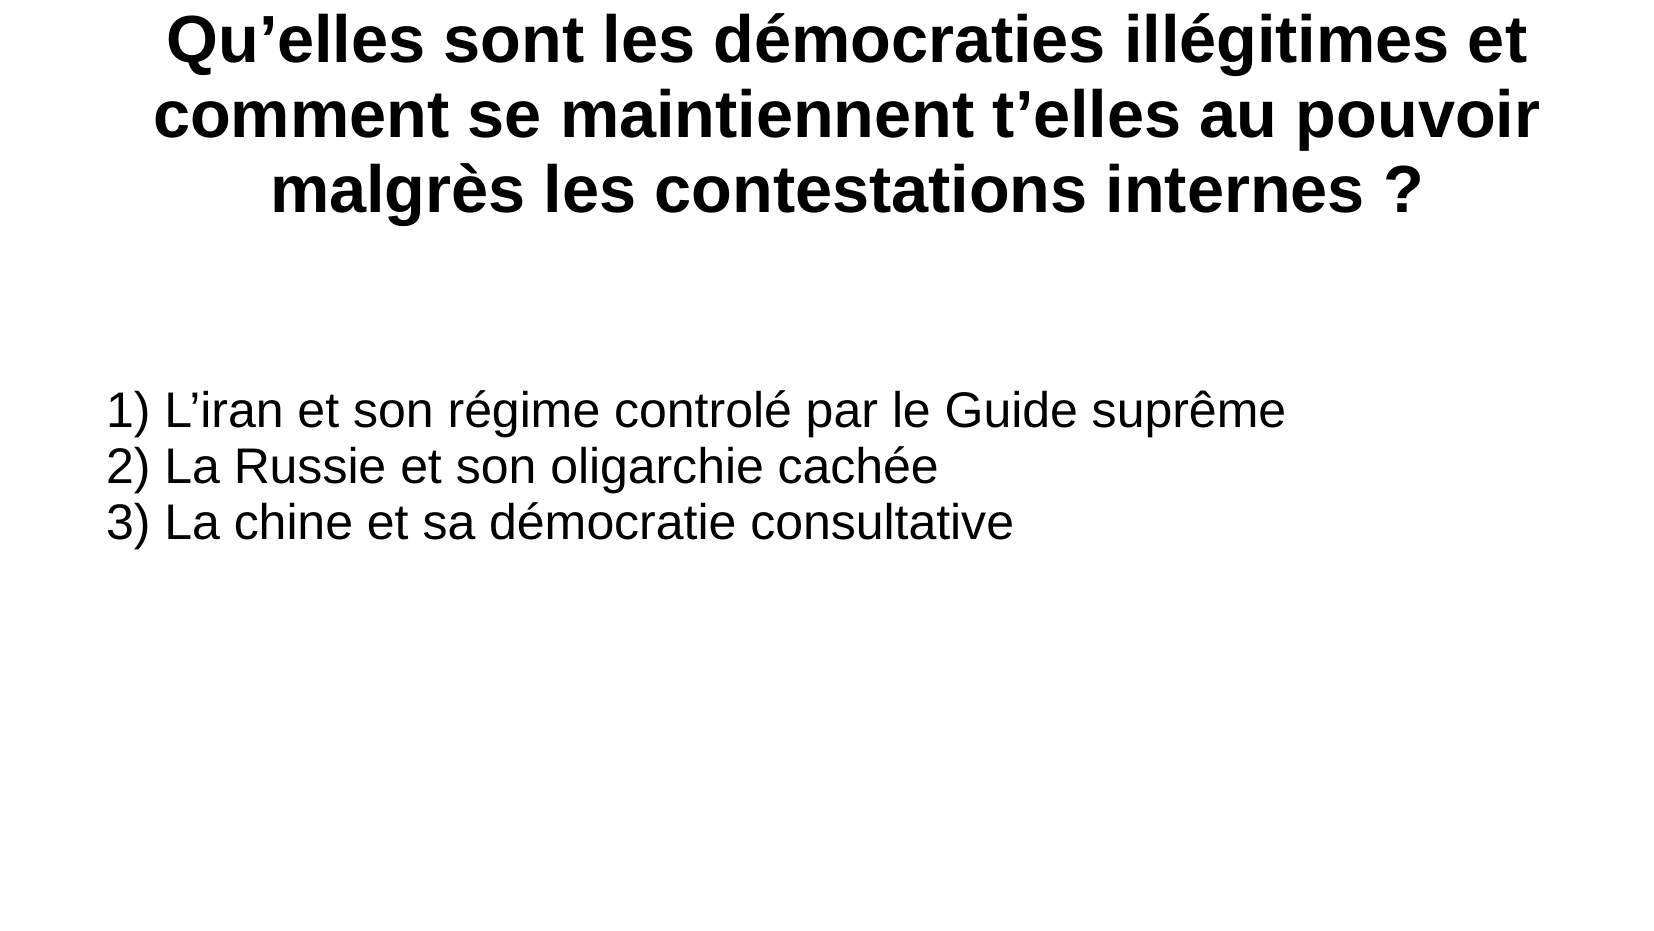

# Qu’elles sont les démocraties illégitimes et comment se maintiennent t’elles au pouvoir malgrès les contestations internes ?
 L’iran et son régime controlé par le Guide suprême
 La Russie et son oligarchie cachée
 La chine et sa démocratie consultative